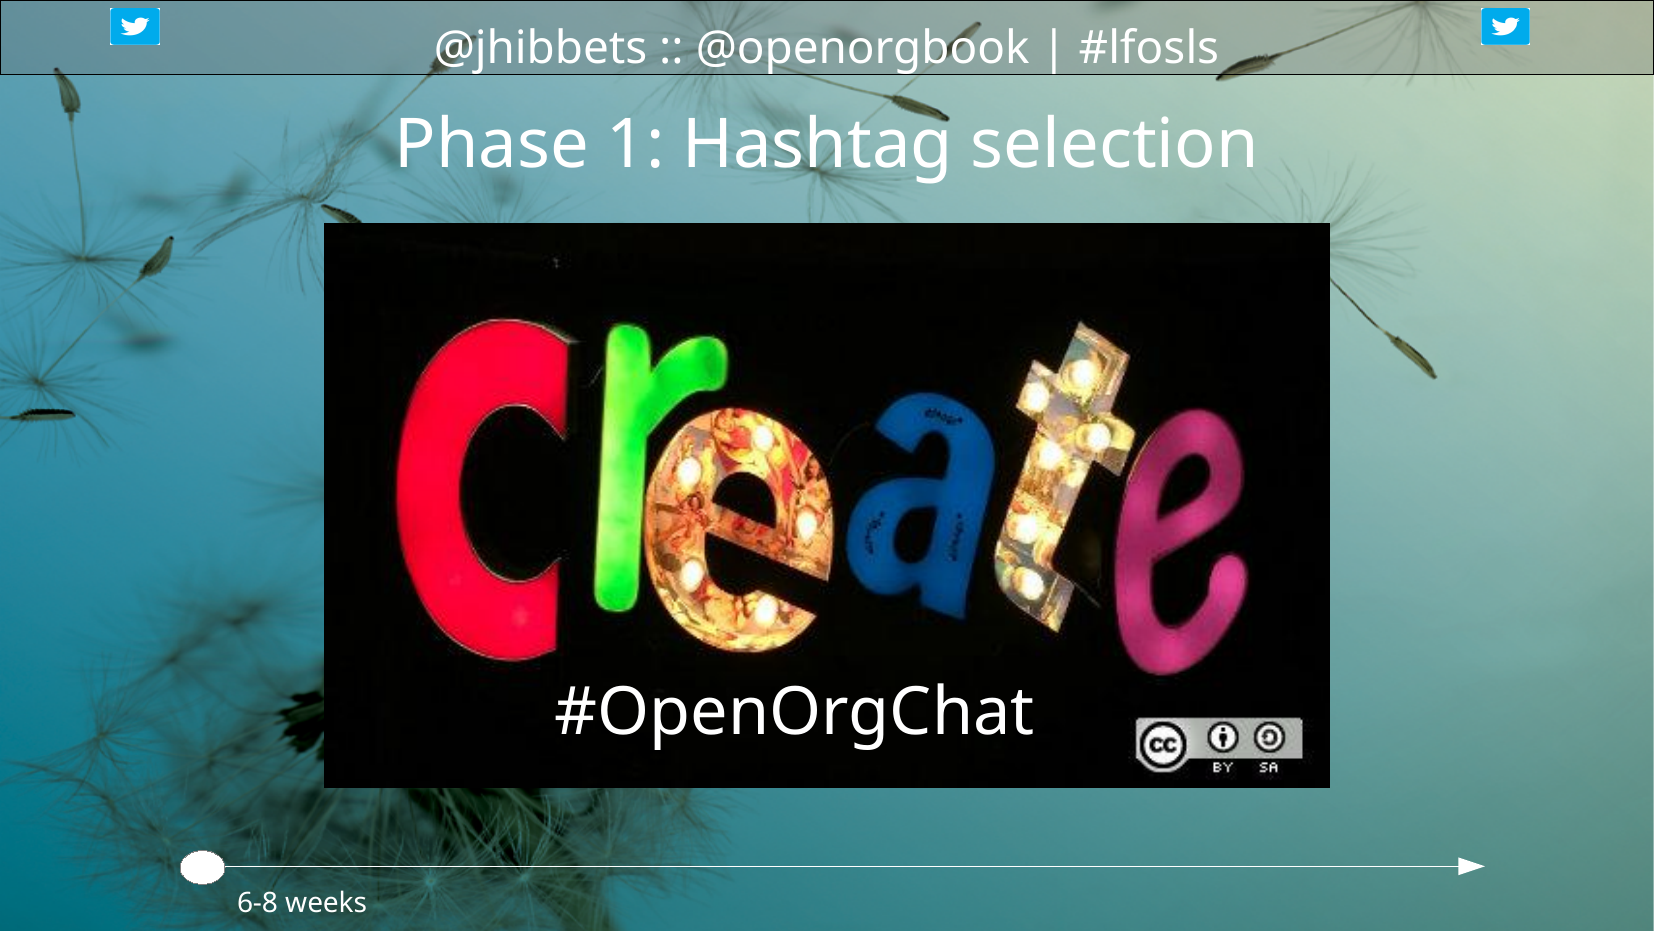

# Phase 1: Hashtag selection
#OpenOrgChat
6-8 weeks